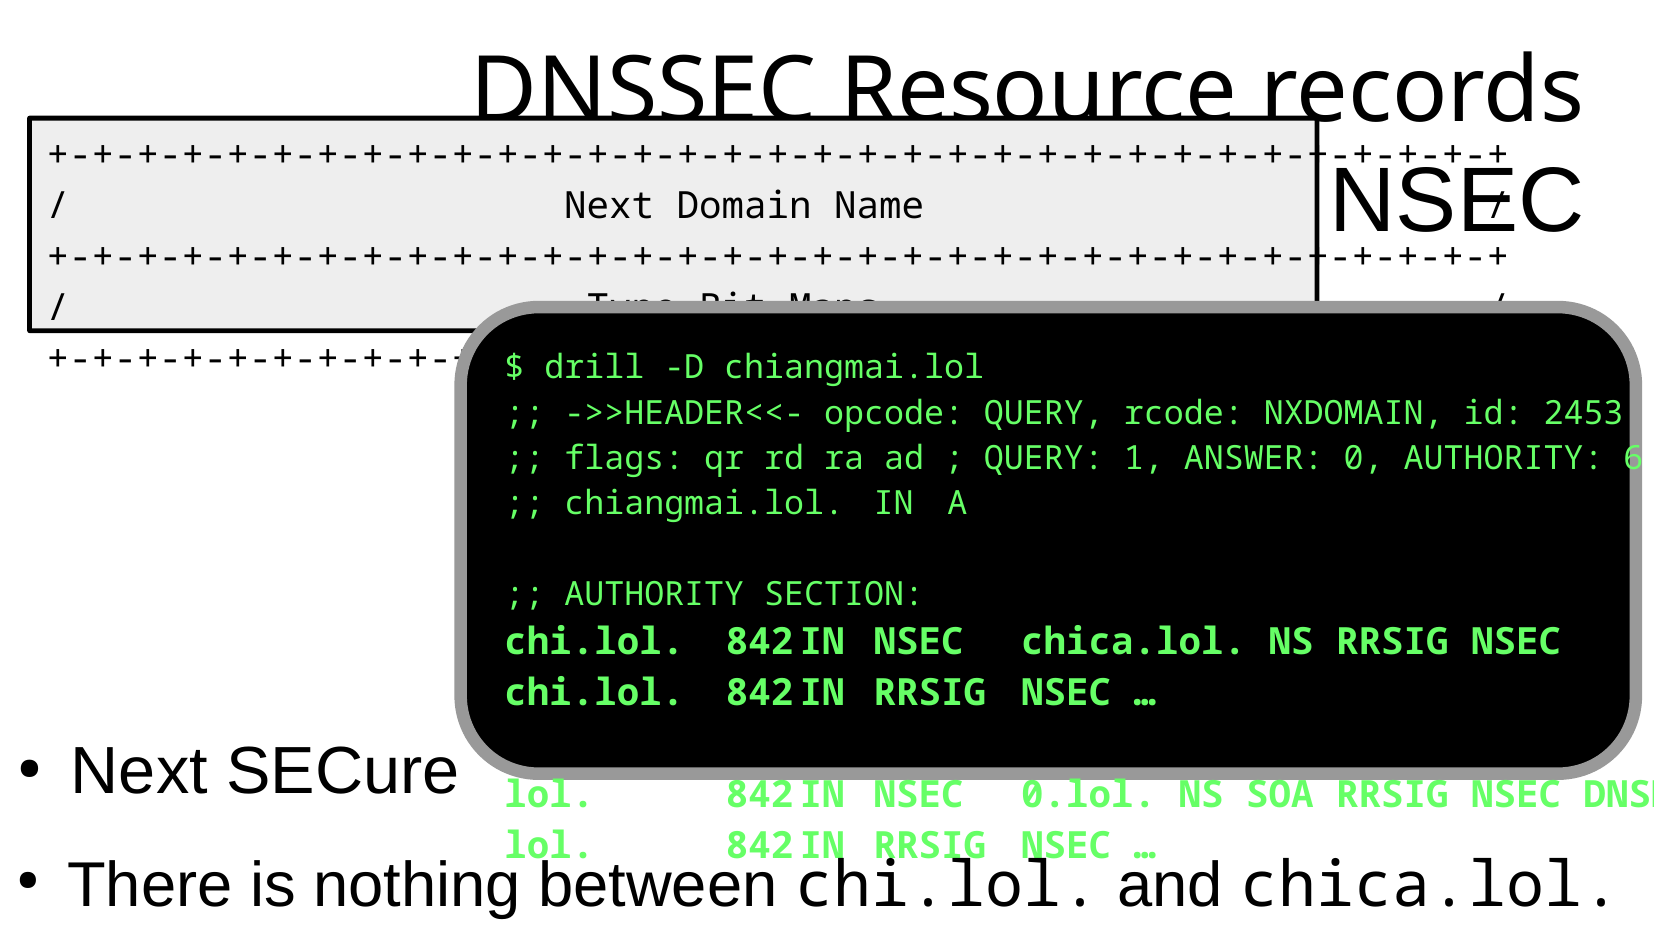

# DNSSEC Resource records NSEC
+-+-+-+-+-+-+-+-+-+-+-+-+-+-+-+-+-+-+-+-+-+-+-+-+-+-+-+-+-+-+-+-+
/ Next Domain Name /
+-+-+-+-+-+-+-+-+-+-+-+-+-+-+-+-+-+-+-+-+-+-+-+-+-+-+-+-+-+-+-+-+
/ Type Bit Maps /
+-+-+-+-+-+-+-+-+-+-+-+-+-+-+-+-+-+-+-+-+-+-+-+-+-+-+-+-+-+-+-+-+
$ drill -D chiangmai.lol
;; ->>HEADER<<- opcode: QUERY, rcode: NXDOMAIN, id: 2453
;; flags: qr rd ra ad ; QUERY: 1, ANSWER: 0, AUTHORITY: 6
;; chiangmai.lol.	IN	A
;; AUTHORITY SECTION:
chi.lol.	842	IN	NSEC	chica.lol. NS RRSIG NSEC
chi.lol.	842	IN	RRSIG	NSEC …
lol.		842	IN	NSEC	0.lol. NS SOA RRSIG NSEC DNSKEY
lol.		842	IN	RRSIG	NSEC …
Next SECure
There is nothing between chi.lol. and chica.lol.